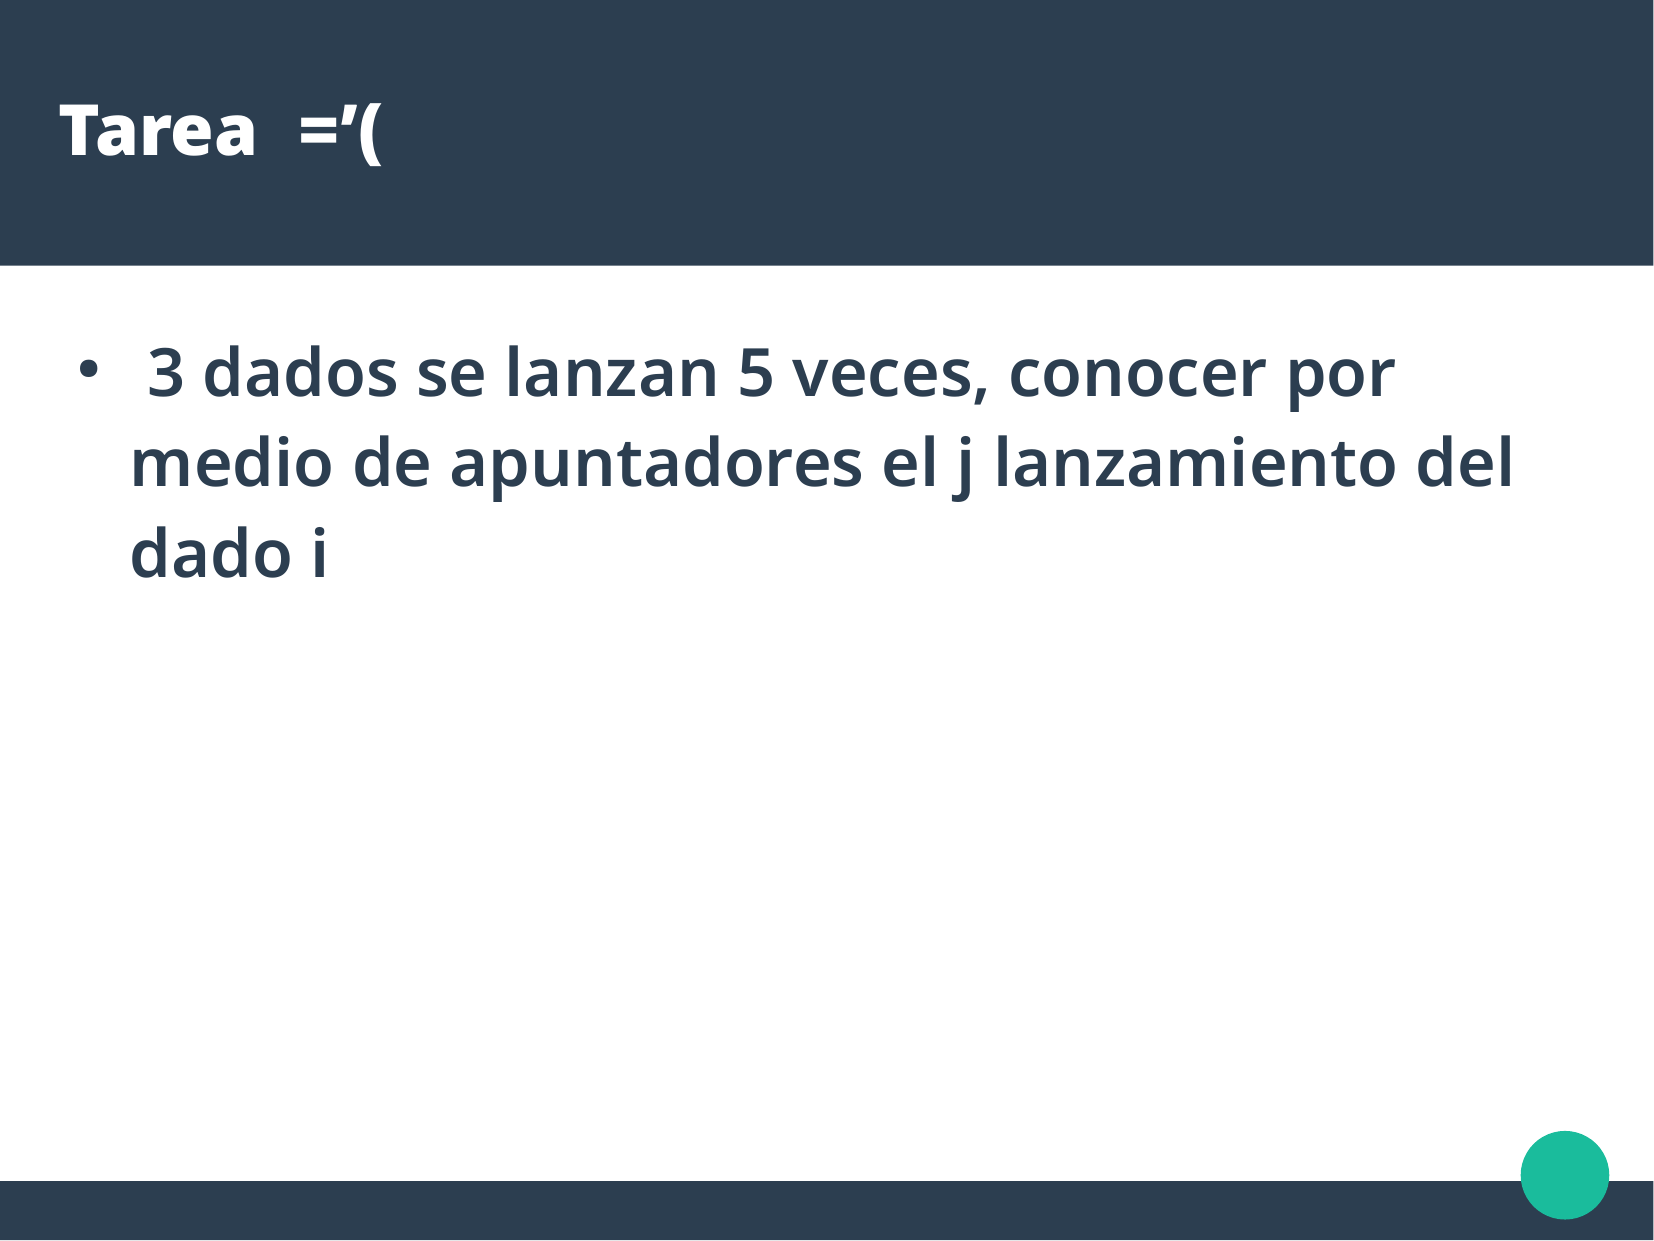

# Tarea	 =’(
 3 dados se lanzan 5 veces, conocer por medio de apuntadores el j lanzamiento del dado i